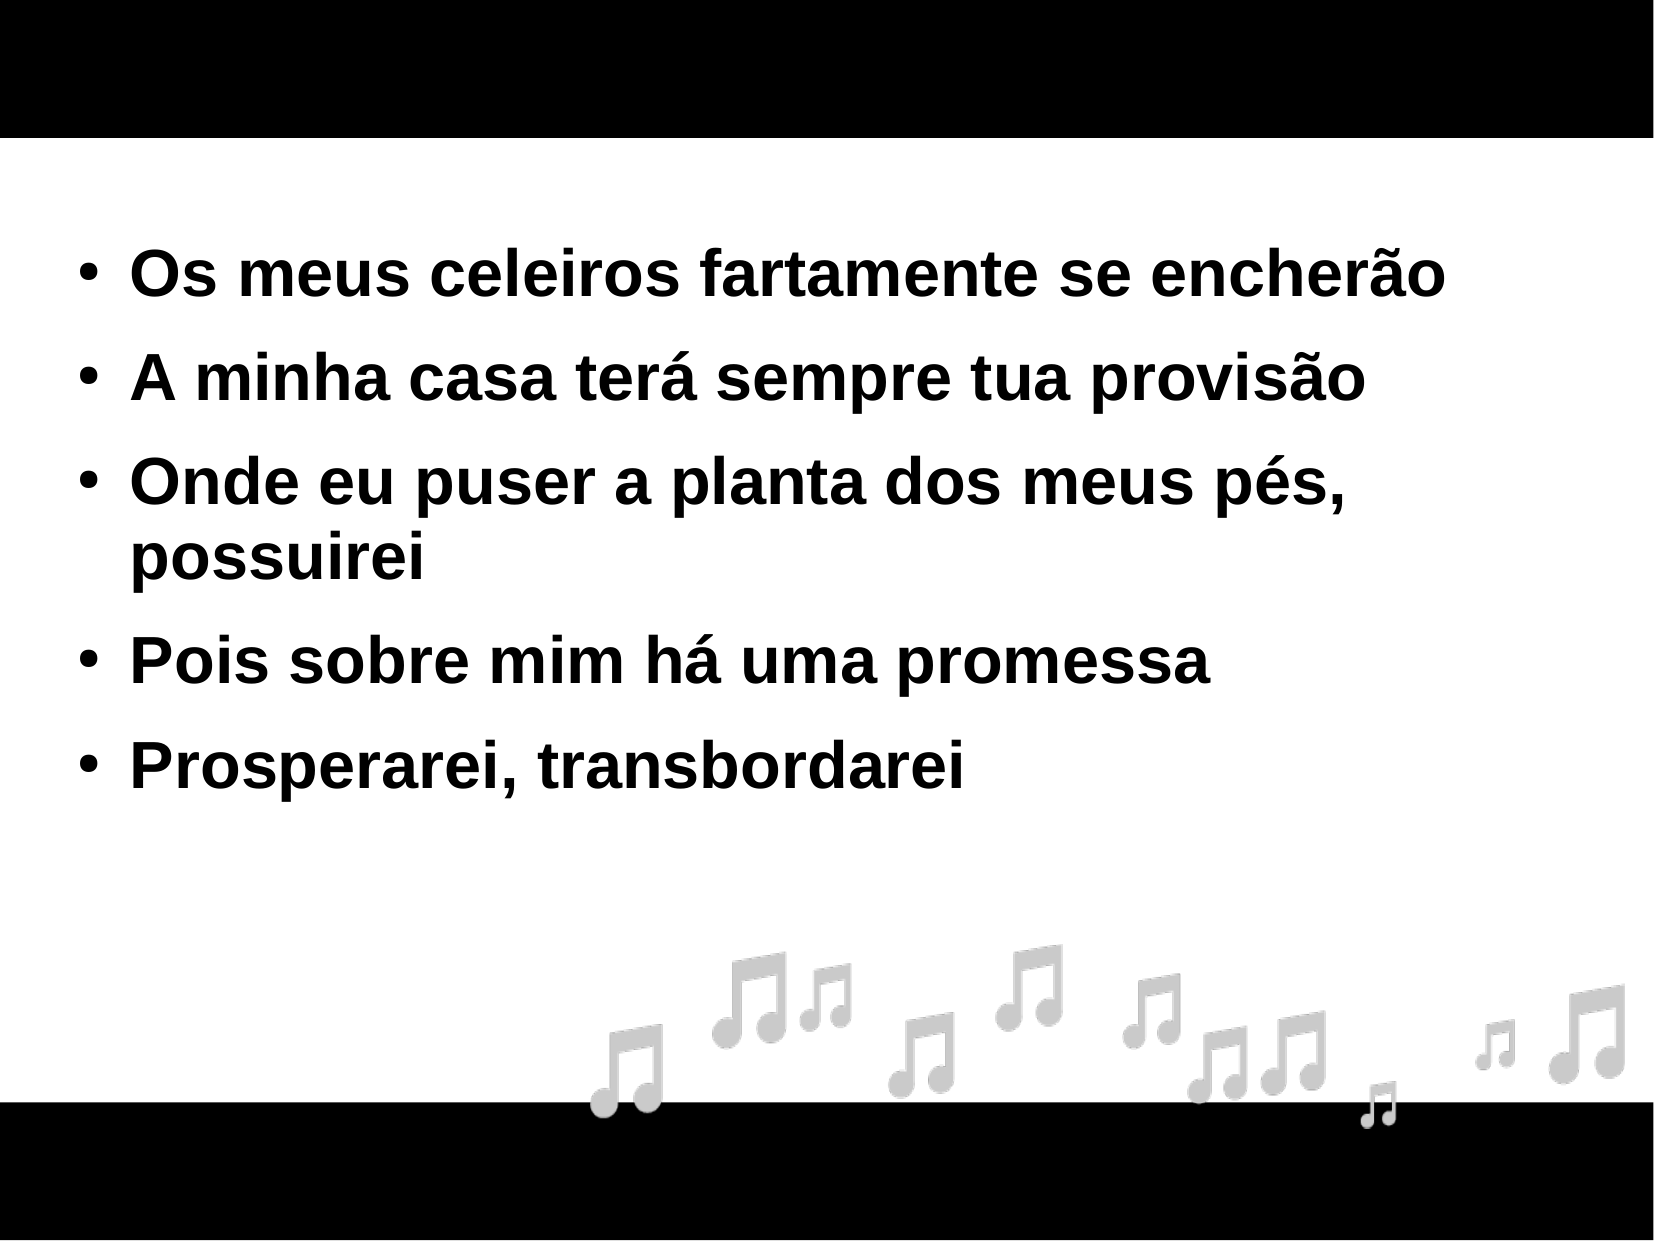

# Os meus celeiros fartamente se encherão
A minha casa terá sempre tua provisão
Onde eu puser a planta dos meus pés, possuirei
Pois sobre mim há uma promessa
Prosperarei, transbordarei